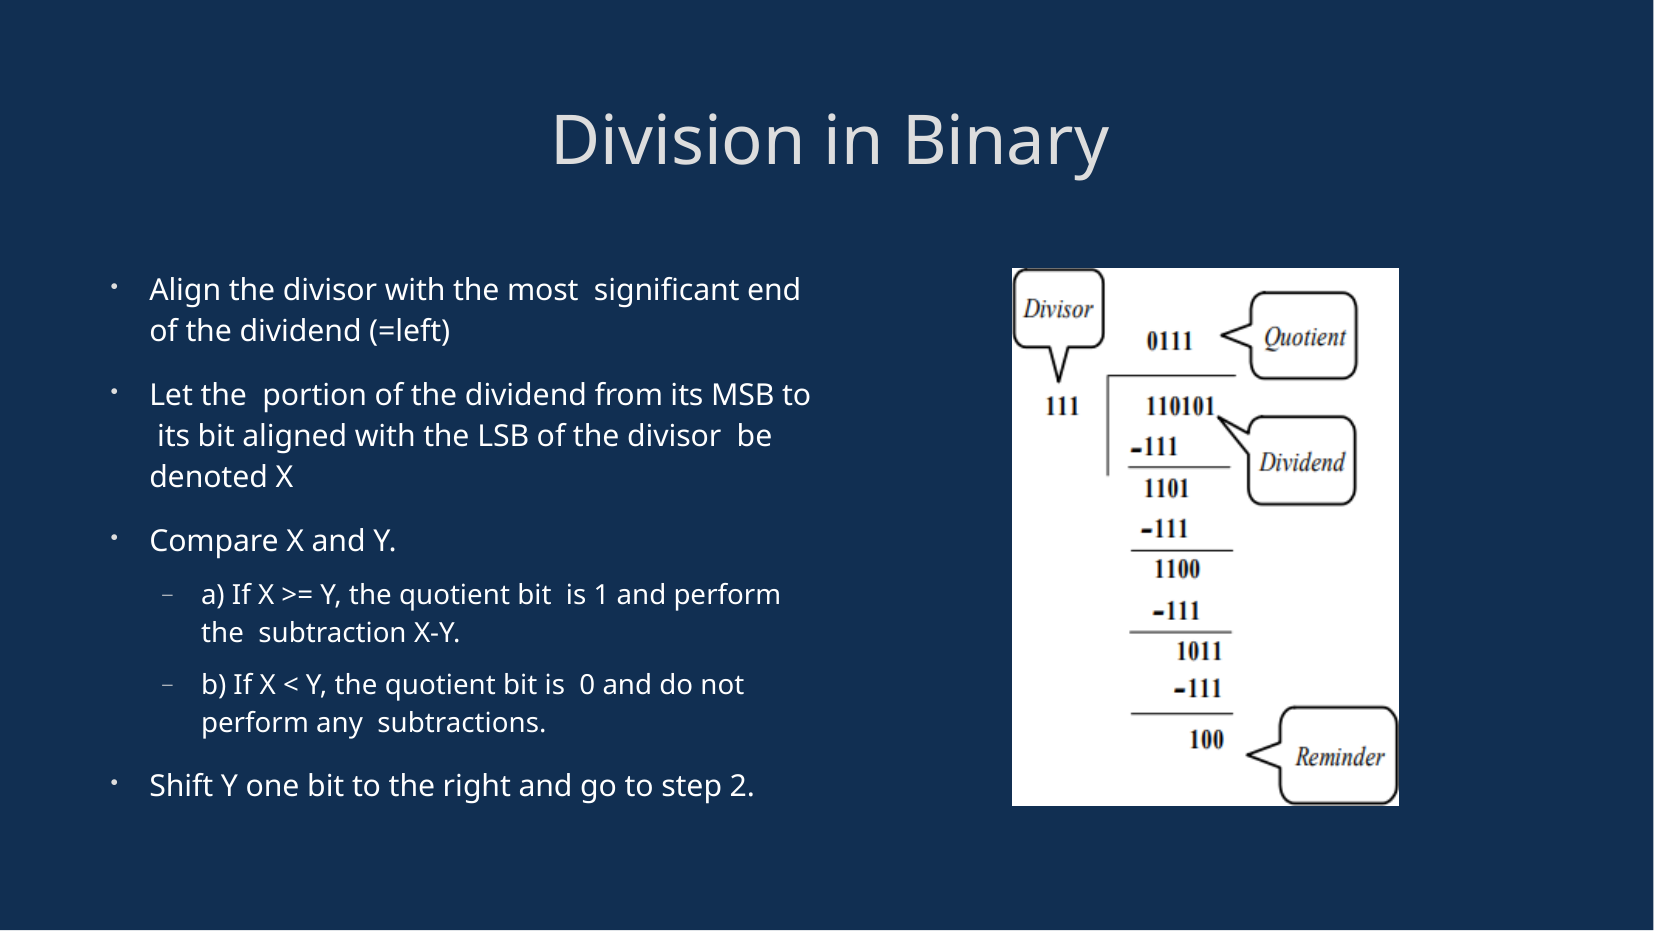

# Division in Binary
Align the divisor with the most significant end of the dividend (=left)
Let the portion of the dividend from its MSB to its bit aligned with the LSB of the divisor be denoted X
Compare X and Y.
a) If X >= Y, the quotient bit is 1 and perform the subtraction X-Y.
b) If X < Y, the quotient bit is 0 and do not perform any subtractions.
Shift Y one bit to the right and go to step 2.